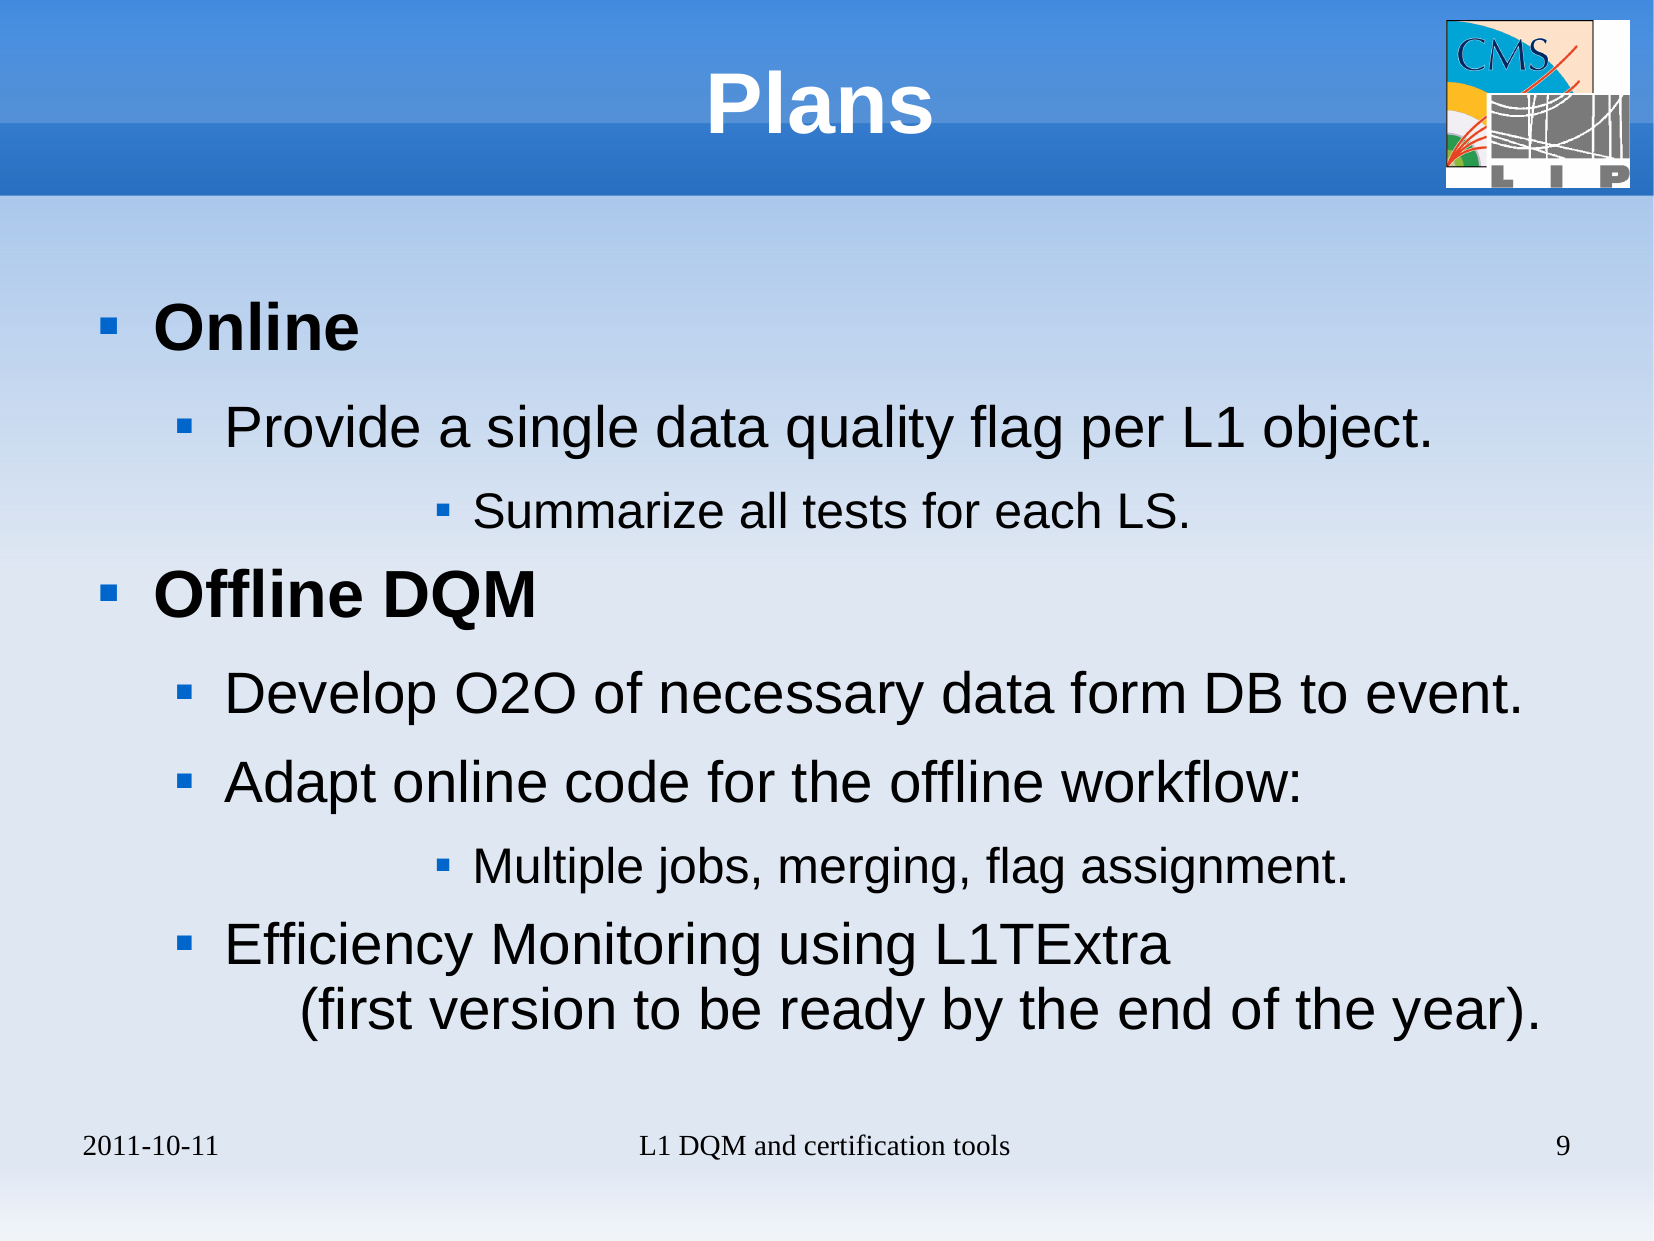

# Plans
Online
Provide a single data quality flag per L1 object.
Summarize all tests for each LS.
Offline DQM
Develop O2O of necessary data form DB to event.
Adapt online code for the offline workflow:
Multiple jobs, merging, flag assignment.
Efficiency Monitoring using L1TExtra
	(first version to be ready by the end of the year).
2011-10-11
L1 DQM and certification tools
9